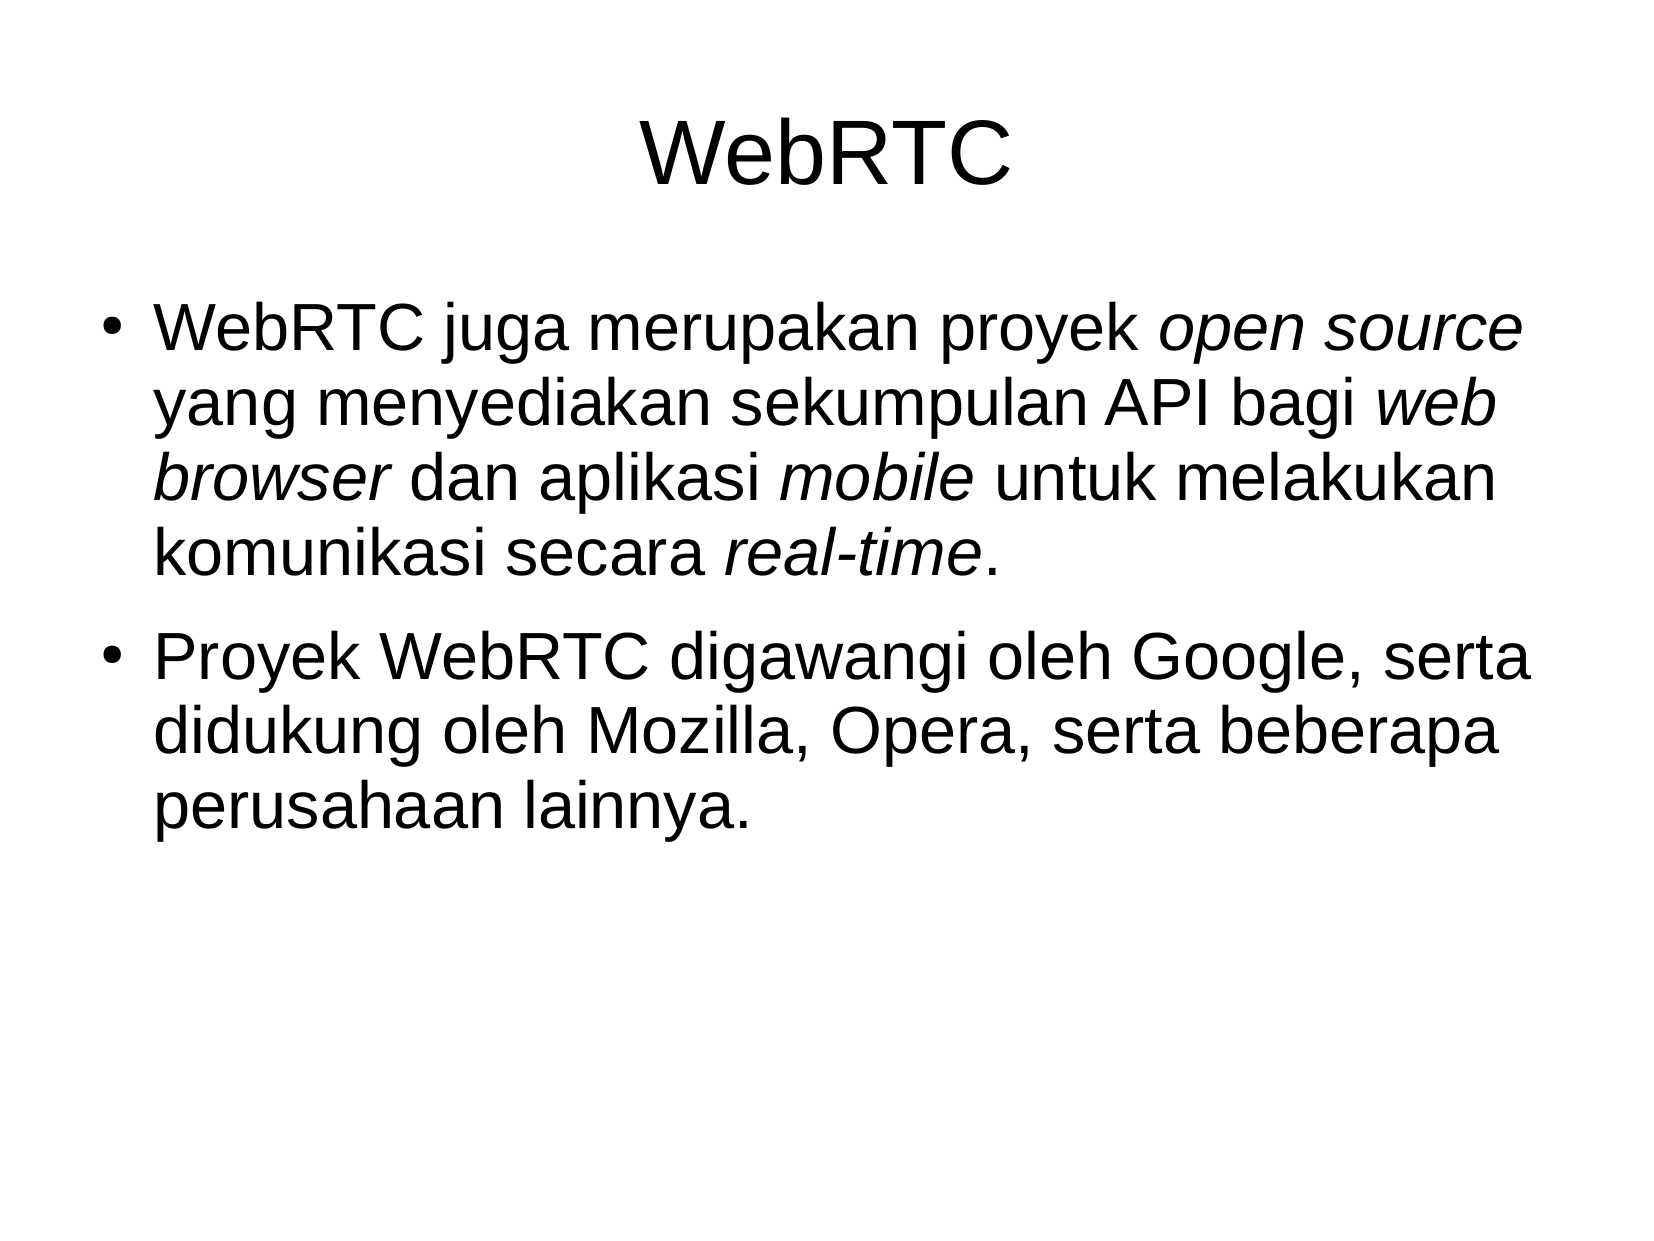

# WebRTC
WebRTC juga merupakan proyek open source yang menyediakan sekumpulan API bagi web browser dan aplikasi mobile untuk melakukan komunikasi secara real-time.
Proyek WebRTC digawangi oleh Google, serta didukung oleh Mozilla, Opera, serta beberapa perusahaan lainnya.